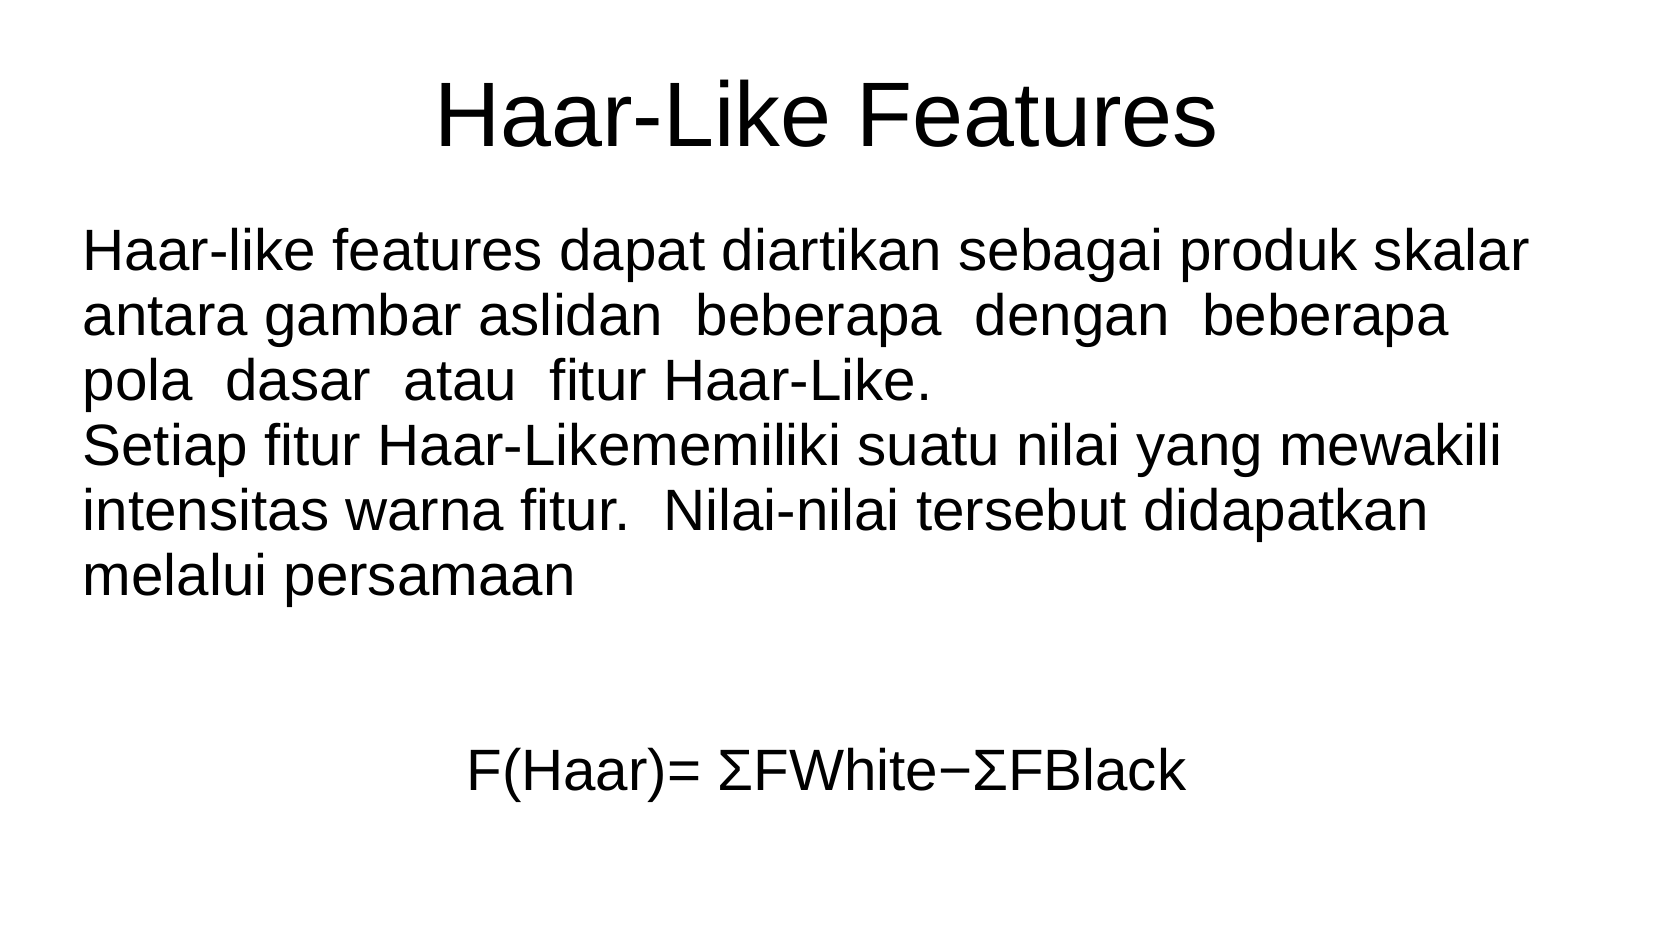

# Haar-Like Features
Haar-like features dapat diartikan sebagai produk skalar antara gambar aslidan beberapa dengan beberapa pola dasar atau fitur Haar-Like.
Setiap fitur Haar-Likememiliki suatu nilai yang mewakili intensitas warna fitur. Nilai-nilai tersebut didapatkan melalui persamaan
F(Haar)= ΣFWhite−ΣFBlack